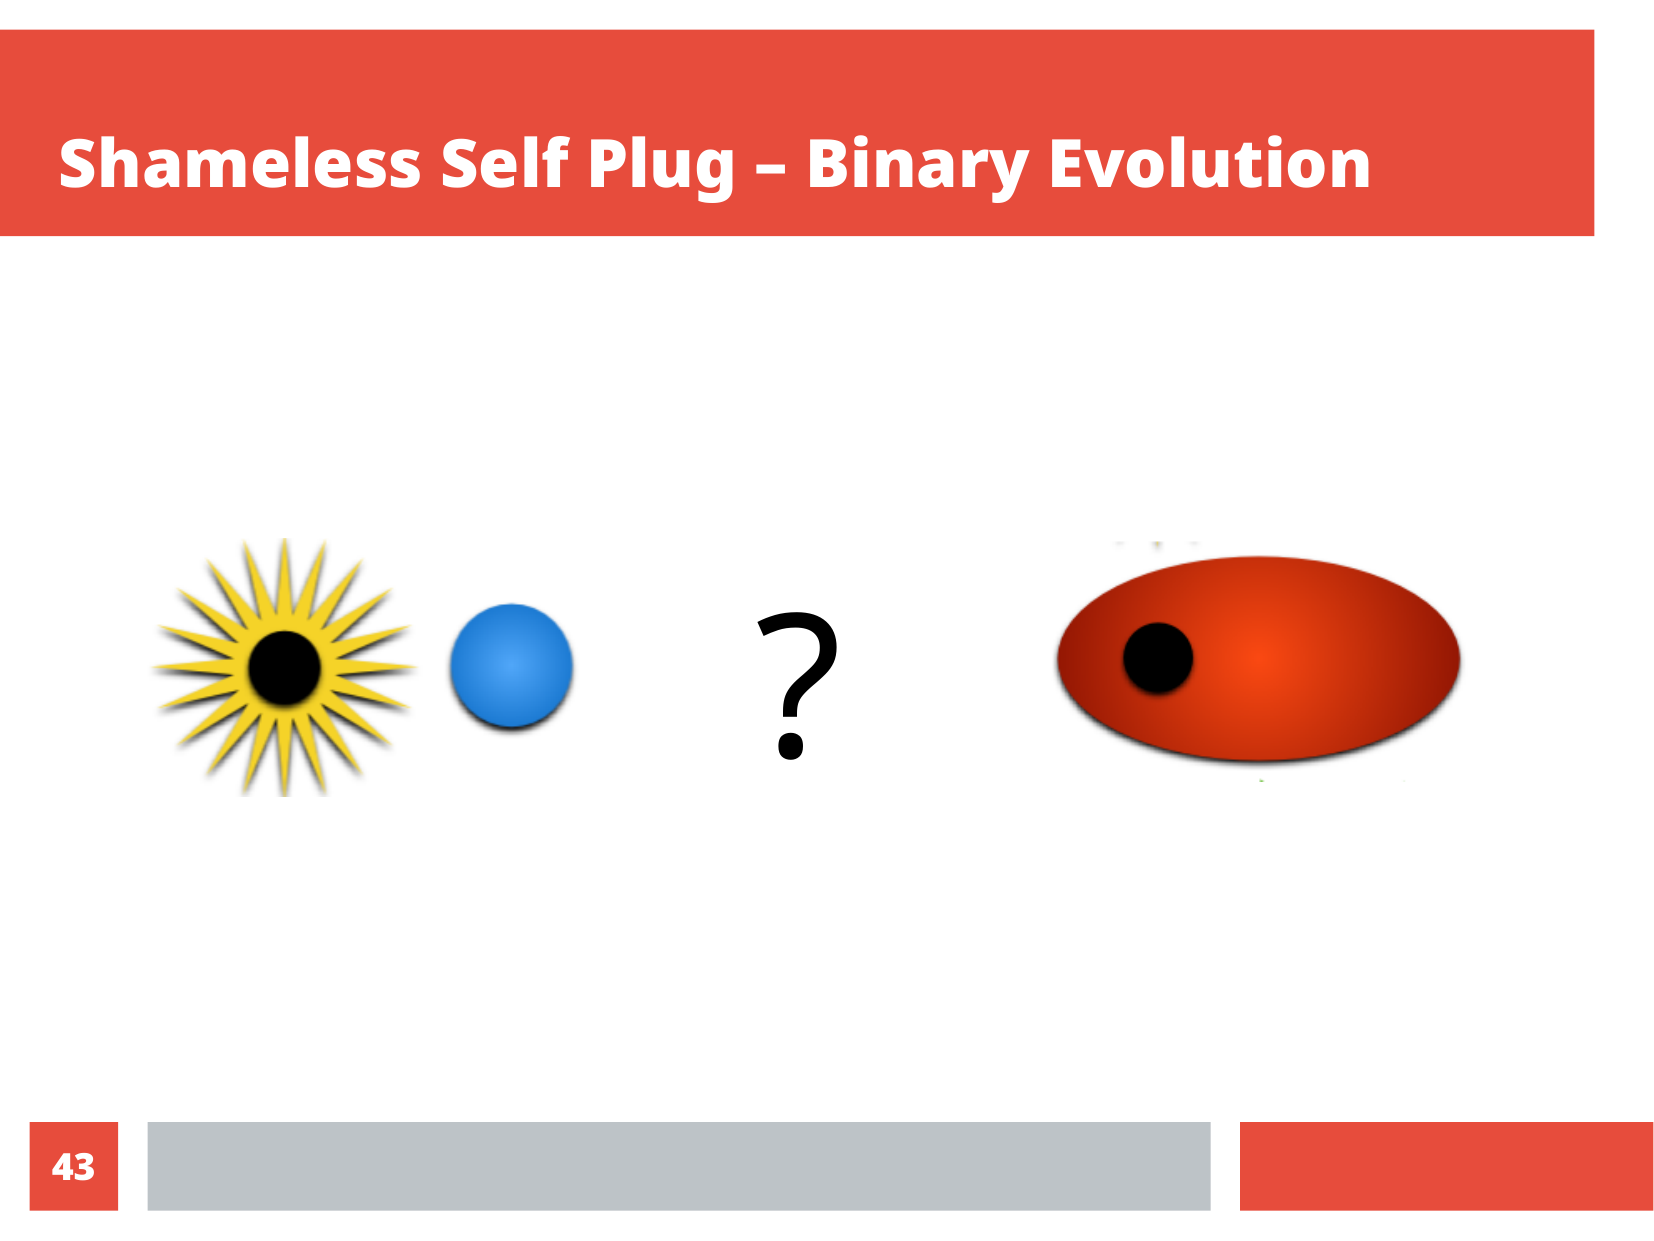

# Shameless Self Plug – Binary Evolution
?
43